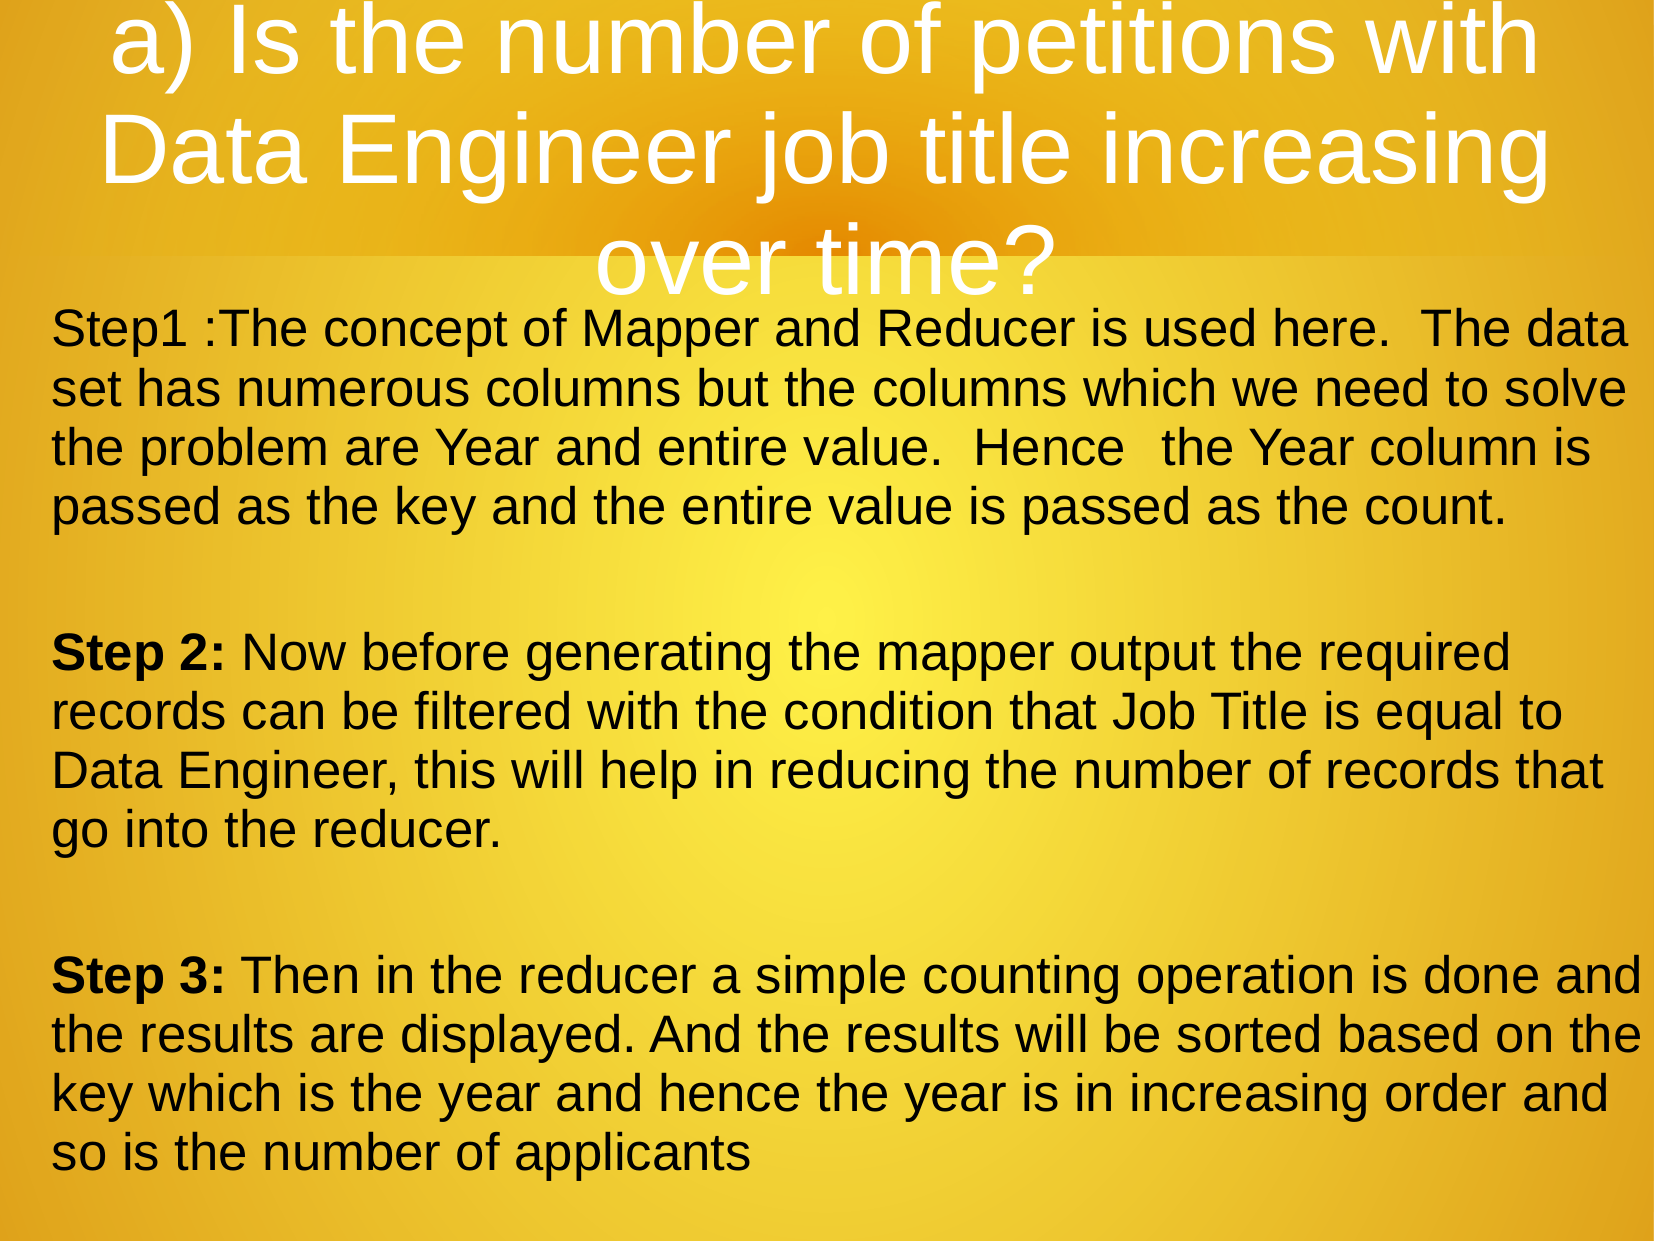

# a) Is the number of petitions with Data Engineer job title increasing over time?
Step1 :The concept of Mapper and Reducer is used here. The data set has numerous columns but the columns which we need to solve the problem are Year and entire value. Hence the Year column is passed as the key and the entire value is passed as the count.
Step 2: Now before generating the mapper output the required records can be filtered with the condition that Job Title is equal to Data Engineer, this will help in reducing the number of records that go into the reducer.
Step 3: Then in the reducer a simple counting operation is done and the results are displayed. And the results will be sorted based on the key which is the year and hence the year is in increasing order and so is the number of applicants